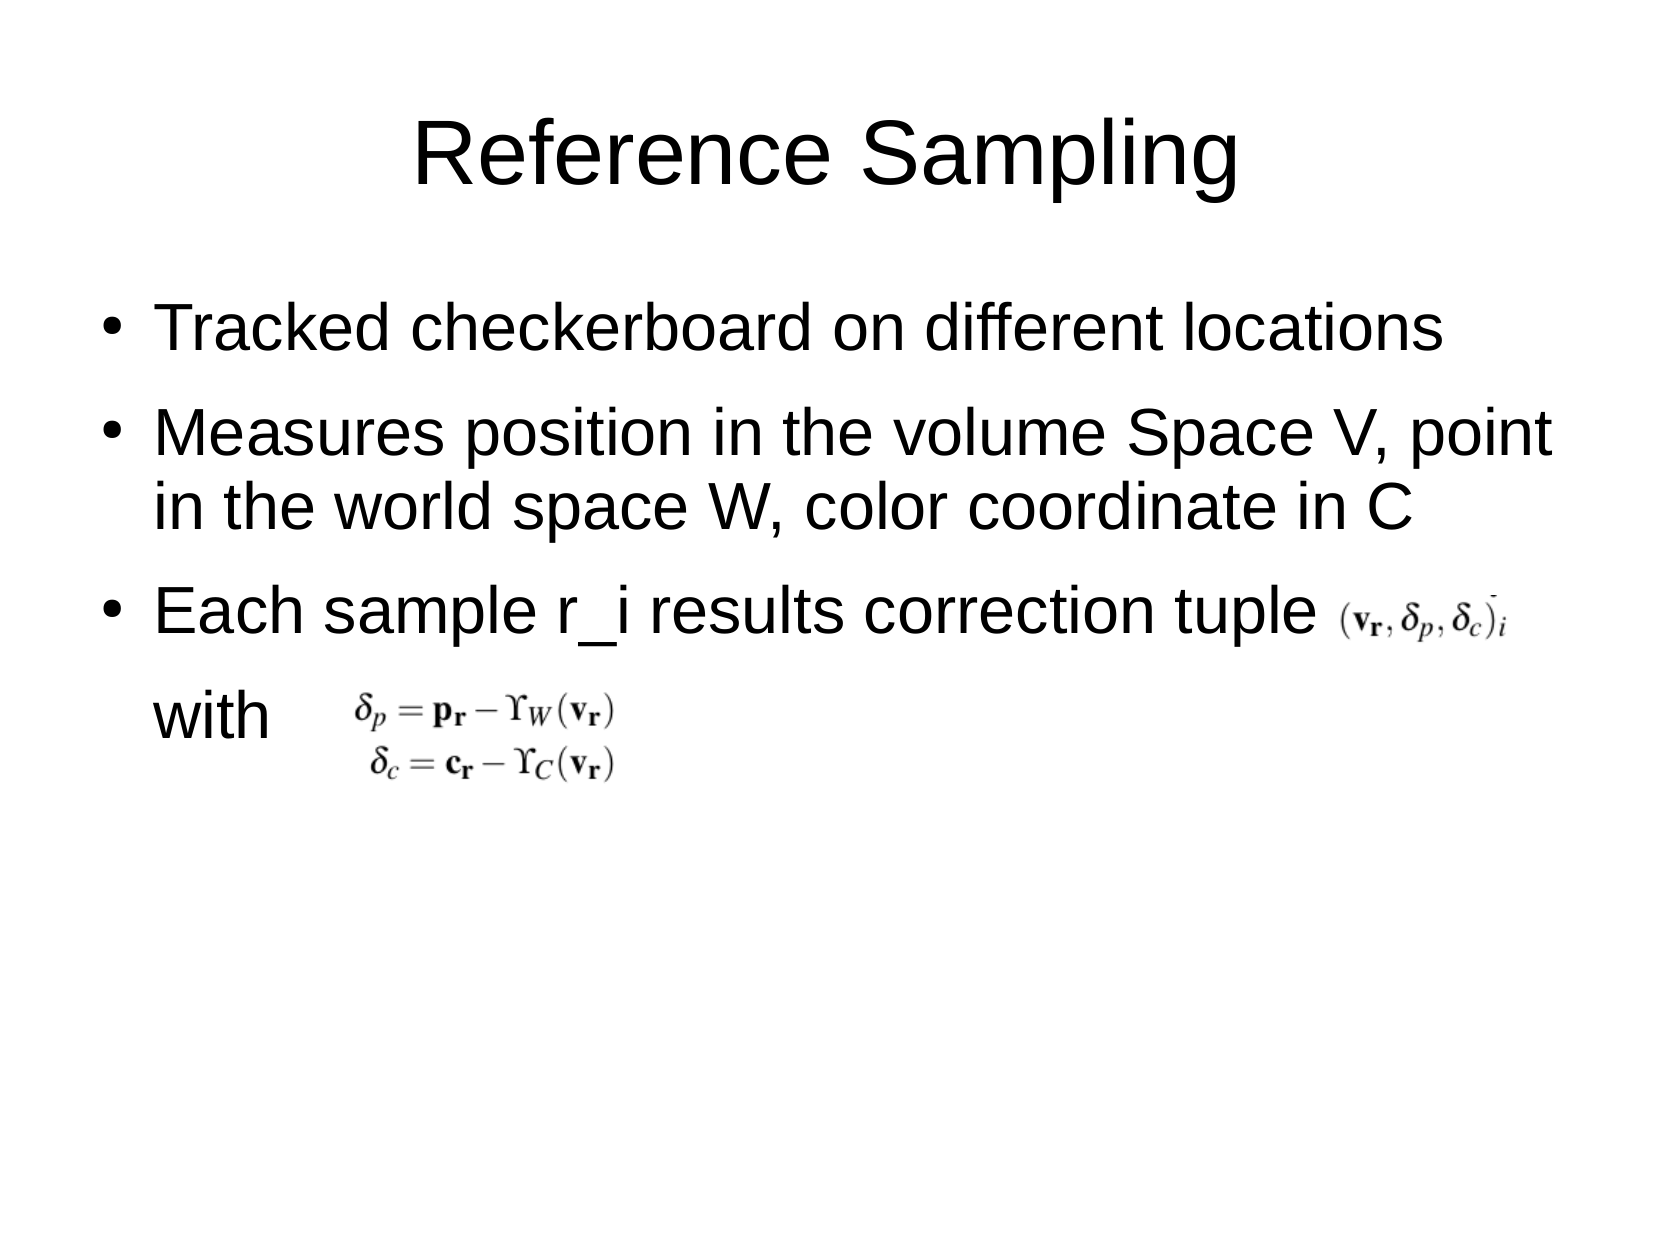

# Reference Sampling
Tracked checkerboard on different locations
Measures position in the volume Space V, point in the world space W, color coordinate in C
Each sample r_i results correction tuple
with